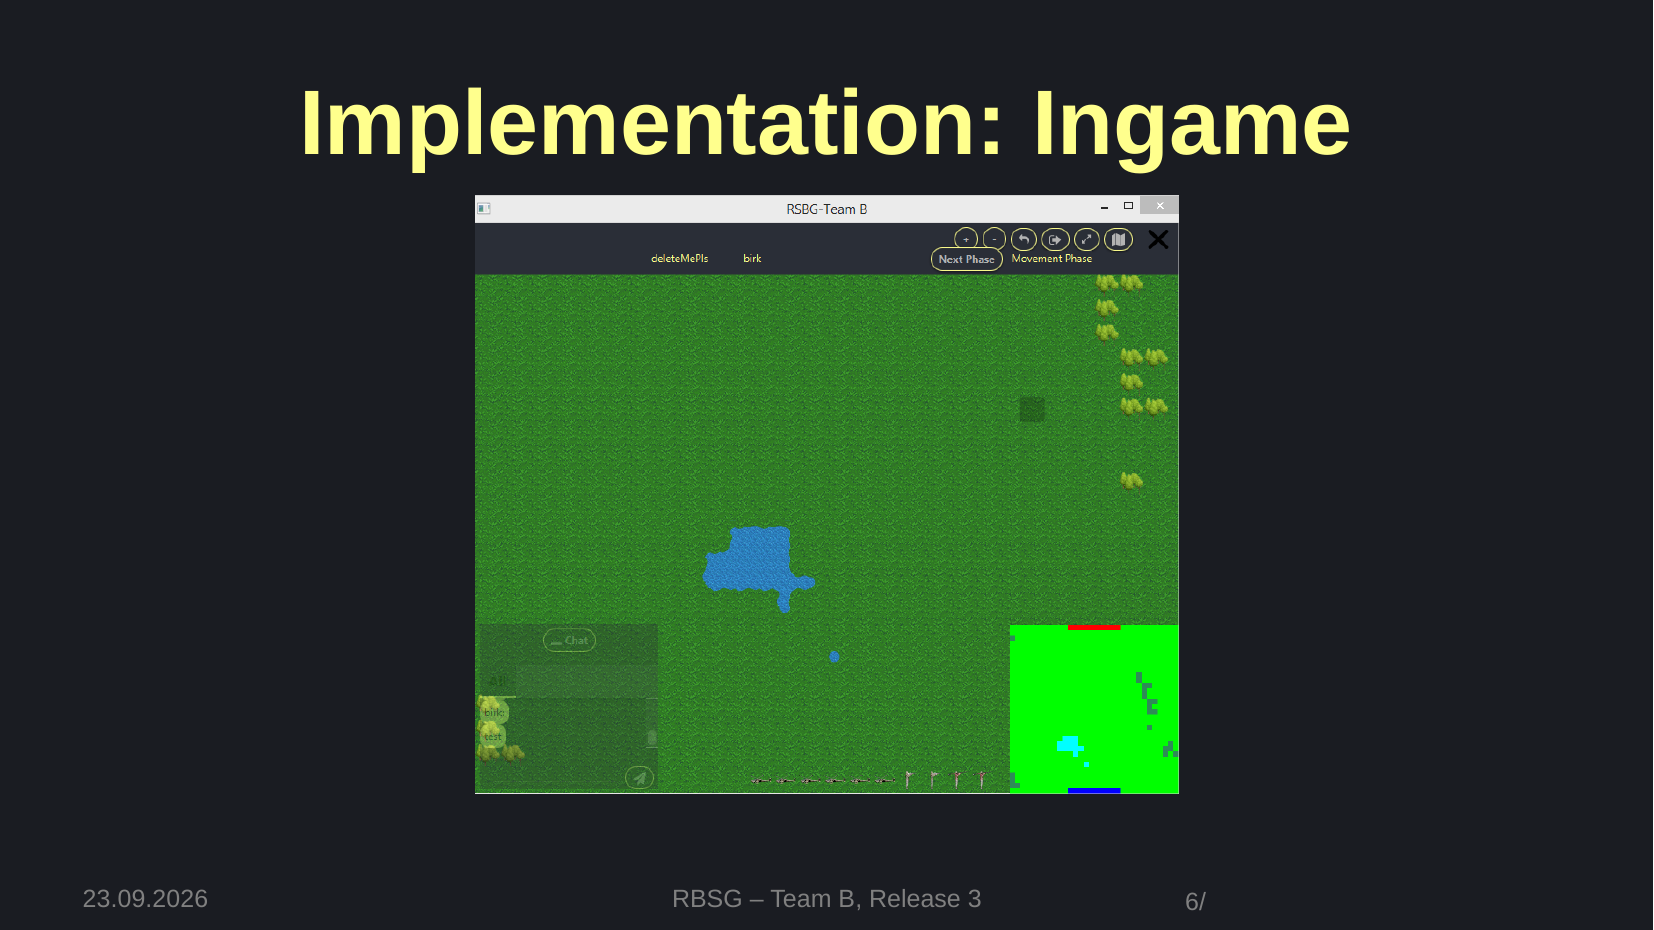

# Implementation: Ingame
RBSG – Team B, Release 3
1/